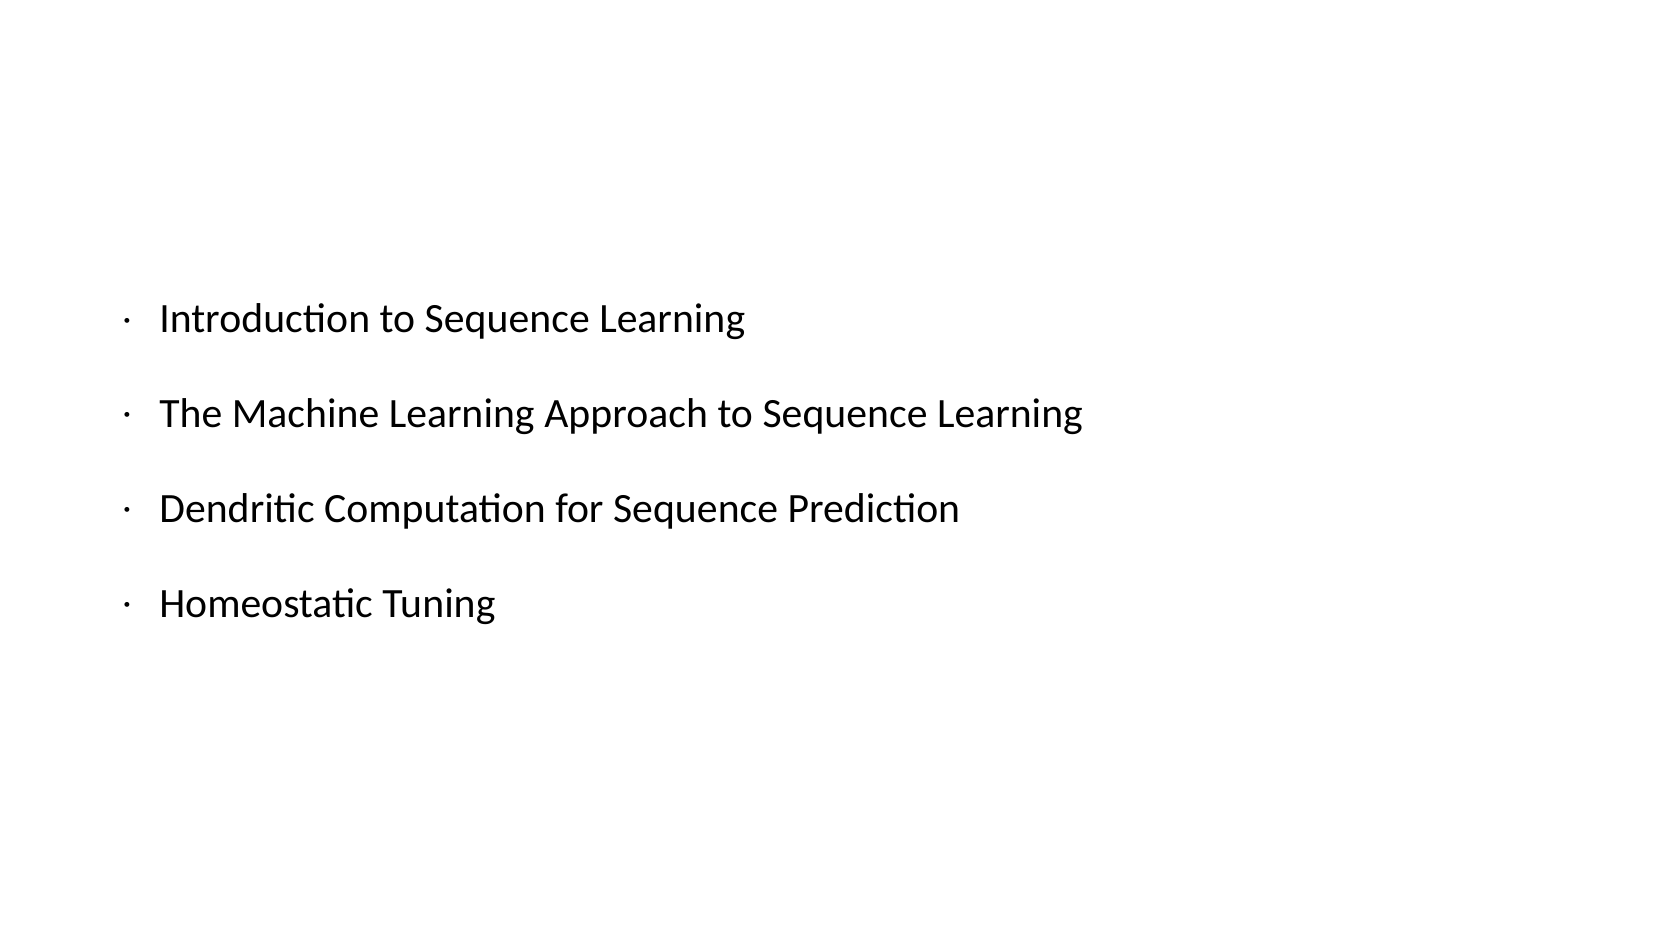

# Introduction to Sequence Learning
The Machine Learning Approach to Sequence Learning
Dendritic Computation for Sequence Prediction
Homeostatic Tuning